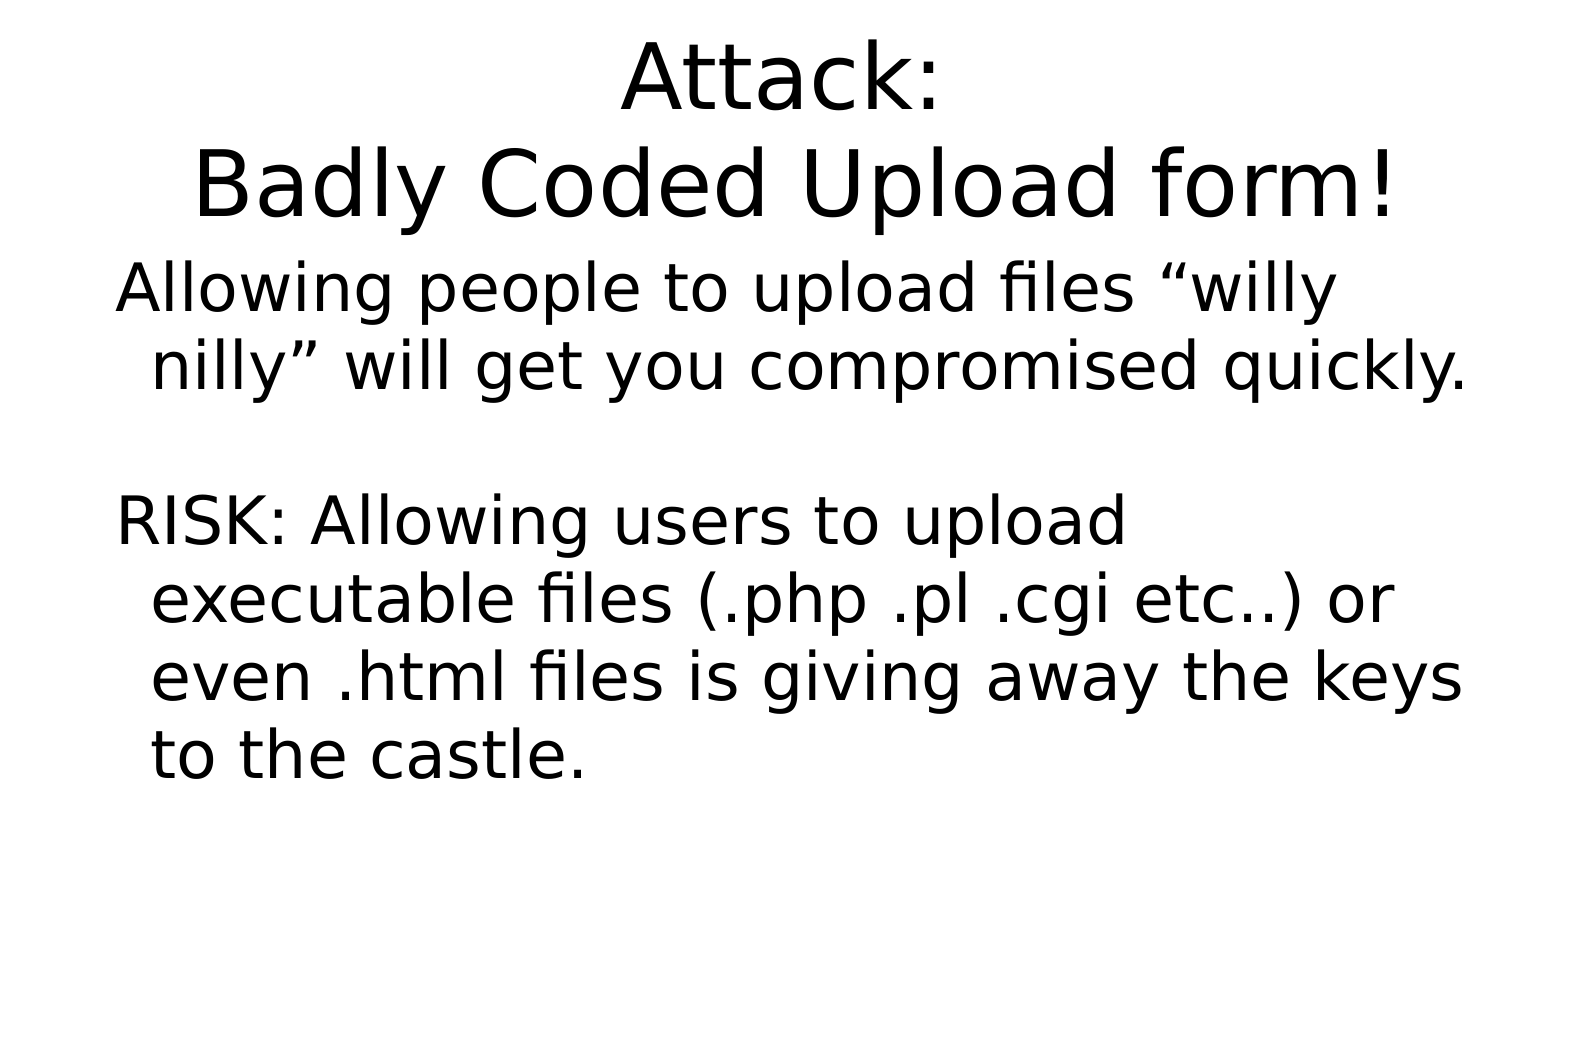

# Attack: Badly Coded Upload form!
Allowing people to upload files “willy nilly” will get you compromised quickly.
RISK: Allowing users to upload executable files (.php .pl .cgi etc..) or even .html files is giving away the keys to the castle.